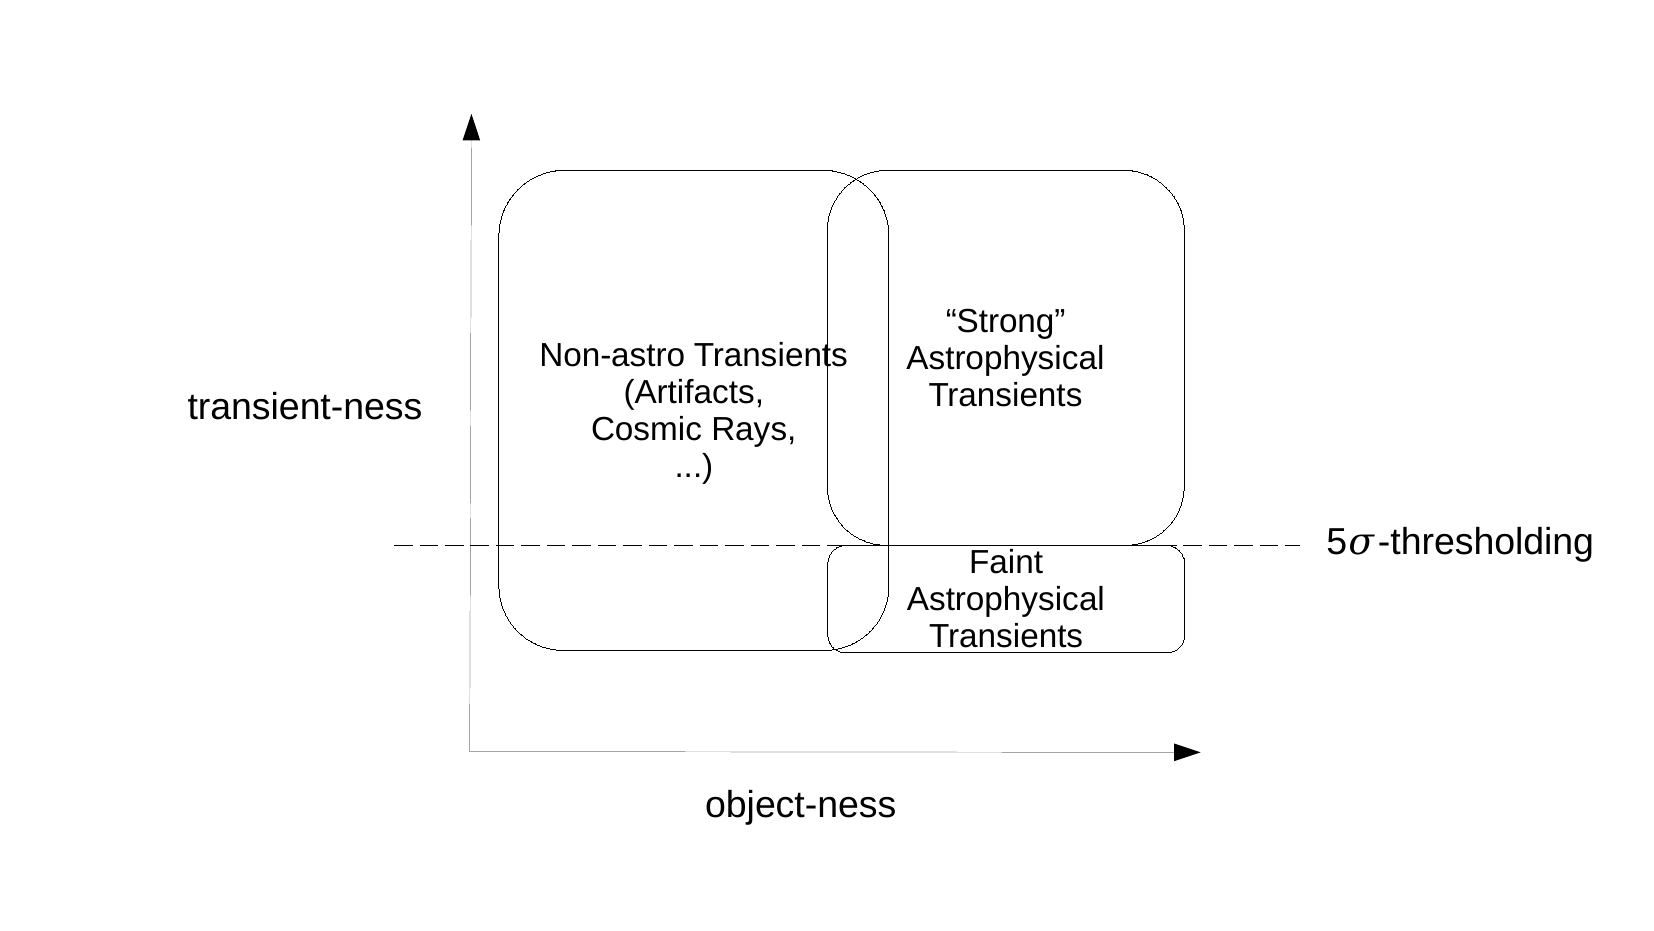

Non-astro Transients
(Artifacts,
Cosmic Rays,
...)
“Strong”
Astrophysical
Transients
transient-ness
5𝜎-thresholding
Faint
Astrophysical
Transients
object-ness